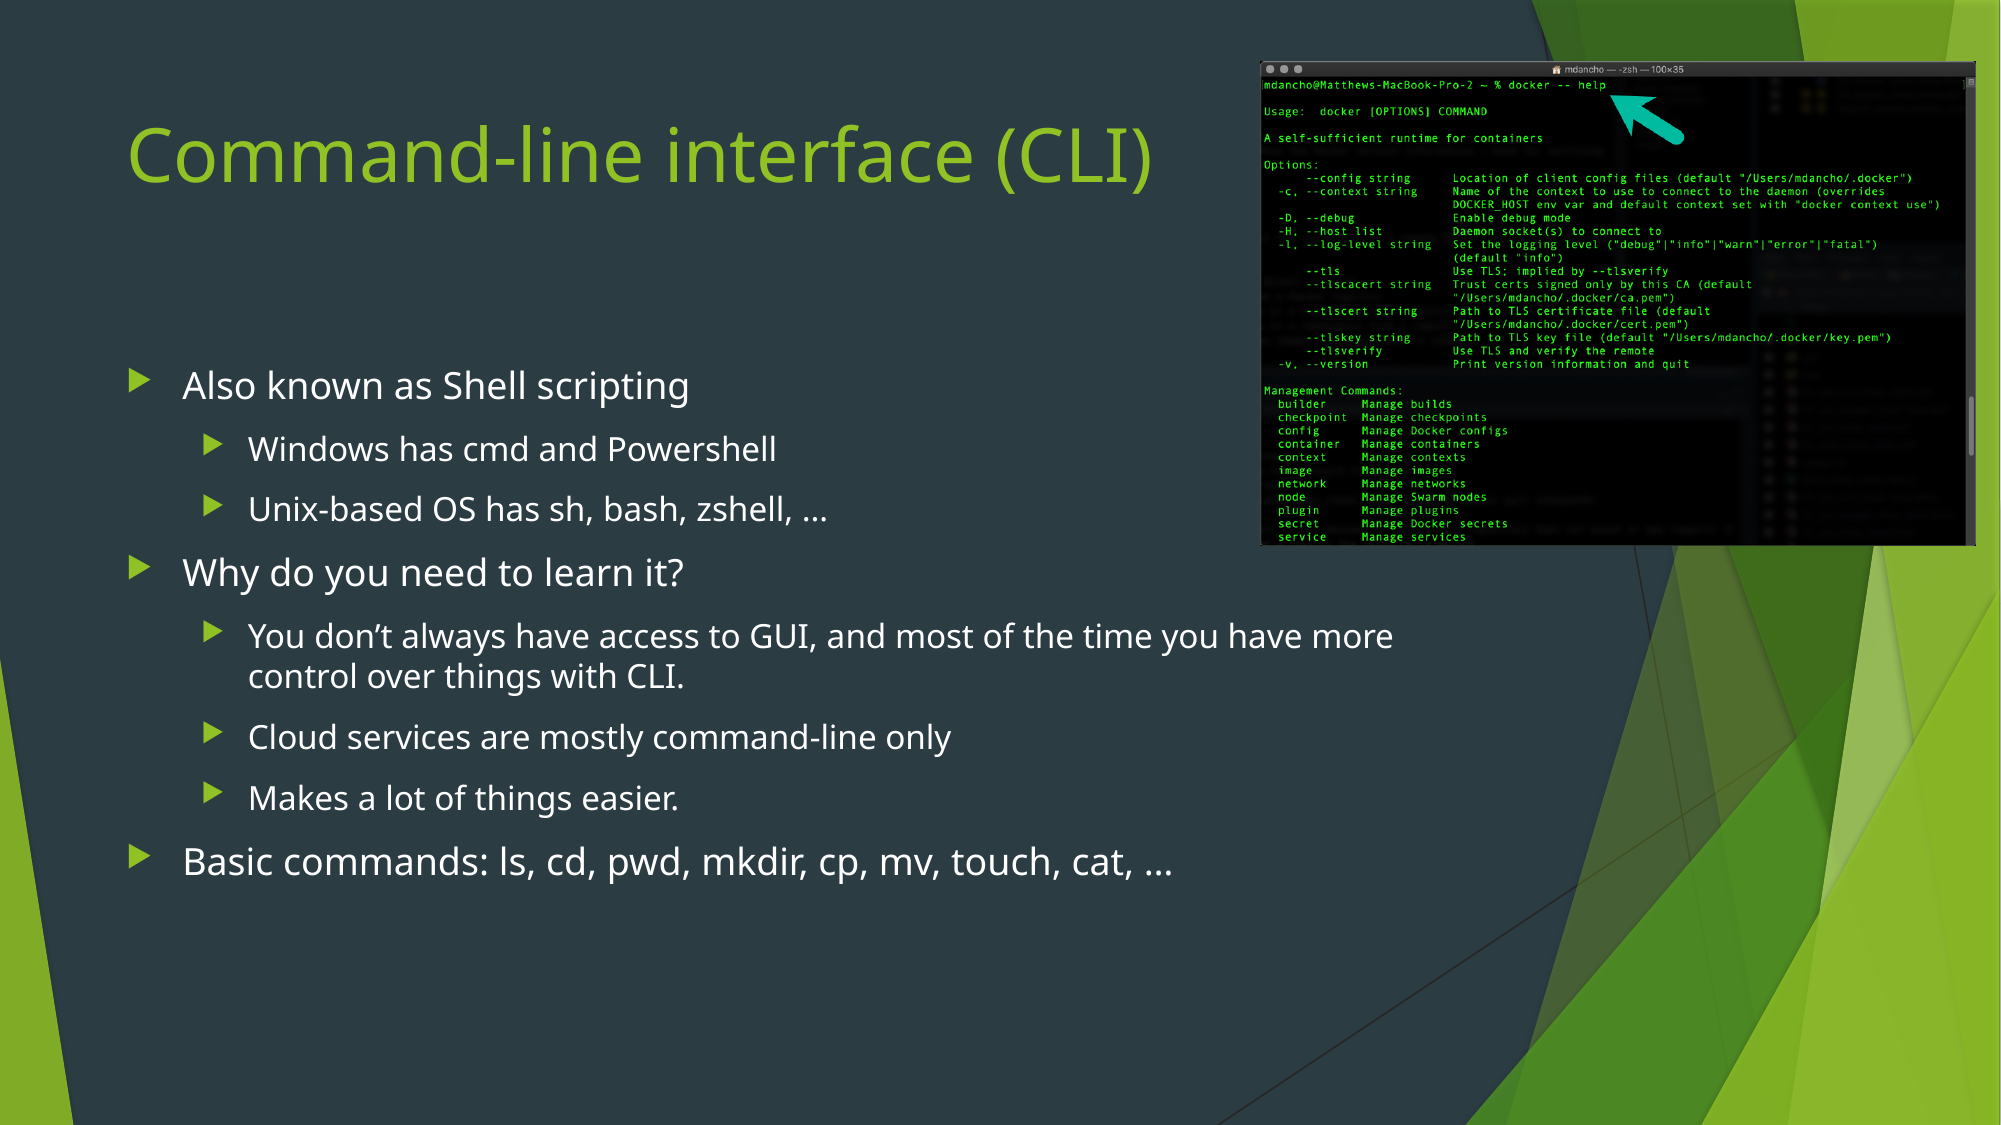

# Command-line interface (CLI)
Also known as Shell scripting
Windows has cmd and Powershell
Unix-based OS has sh, bash, zshell, …
Why do you need to learn it?
You don’t always have access to GUI, and most of the time you have more control over things with CLI.
Cloud services are mostly command-line only
Makes a lot of things easier.
Basic commands: ls, cd, pwd, mkdir, cp, mv, touch, cat, …